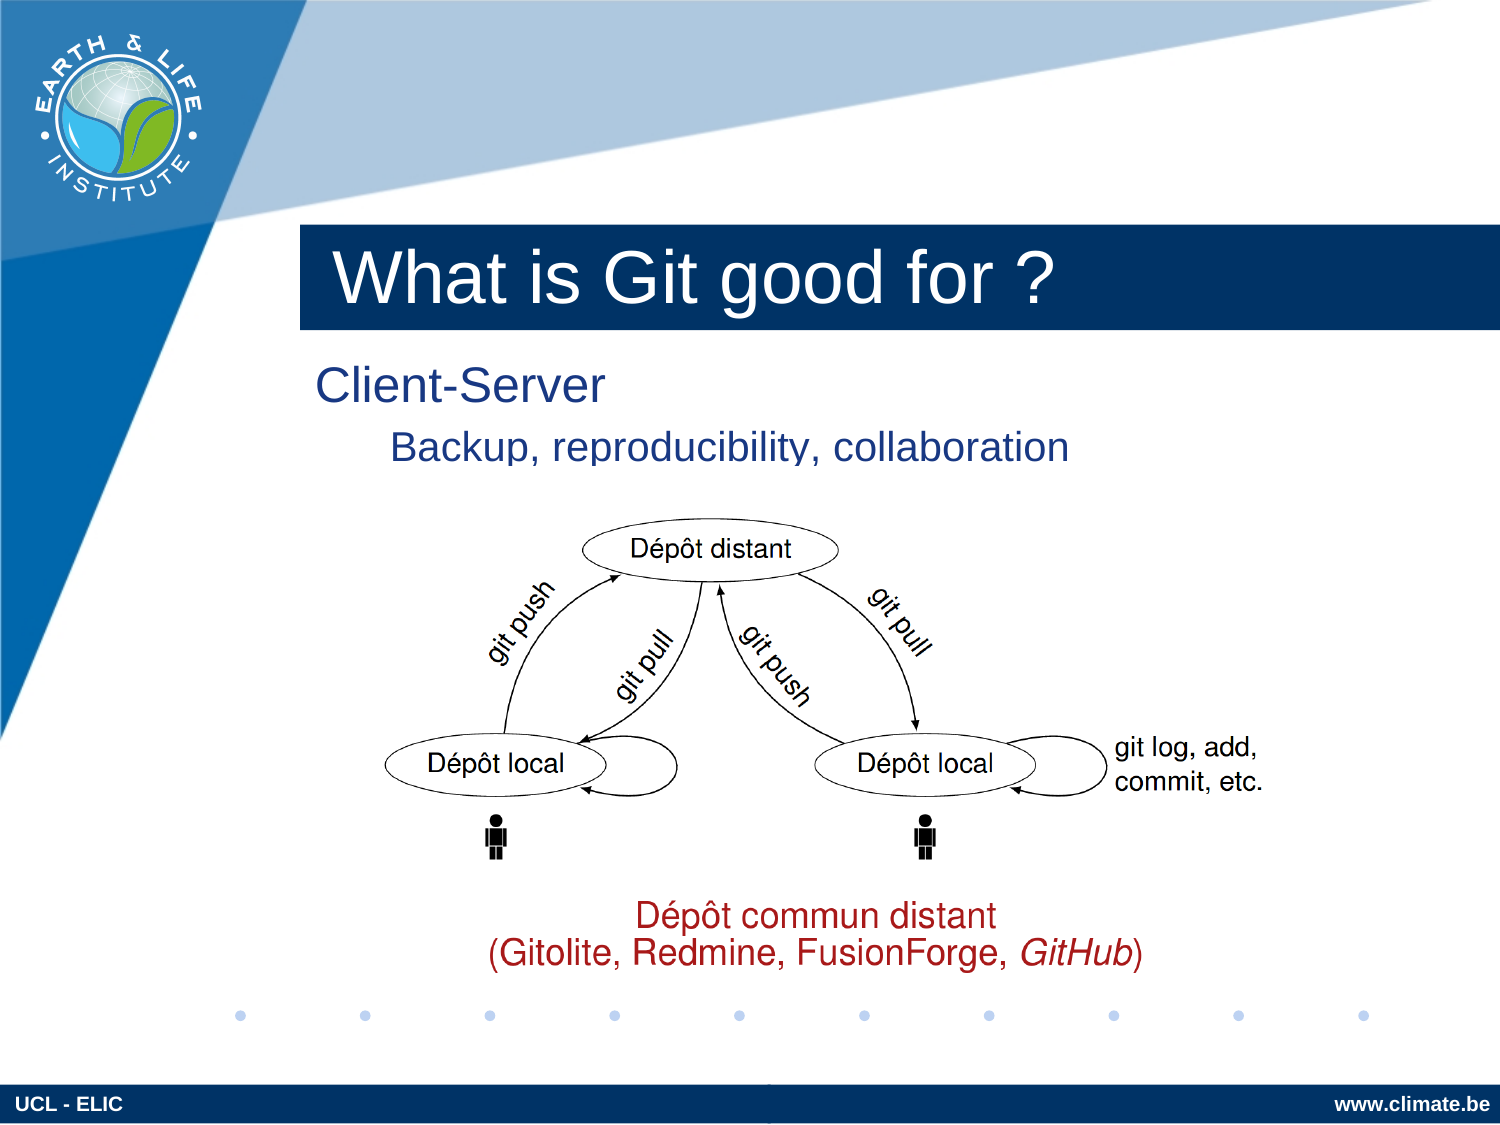

# What is Git good for ?
Client-Server
Backup, reproducibility, collaboration